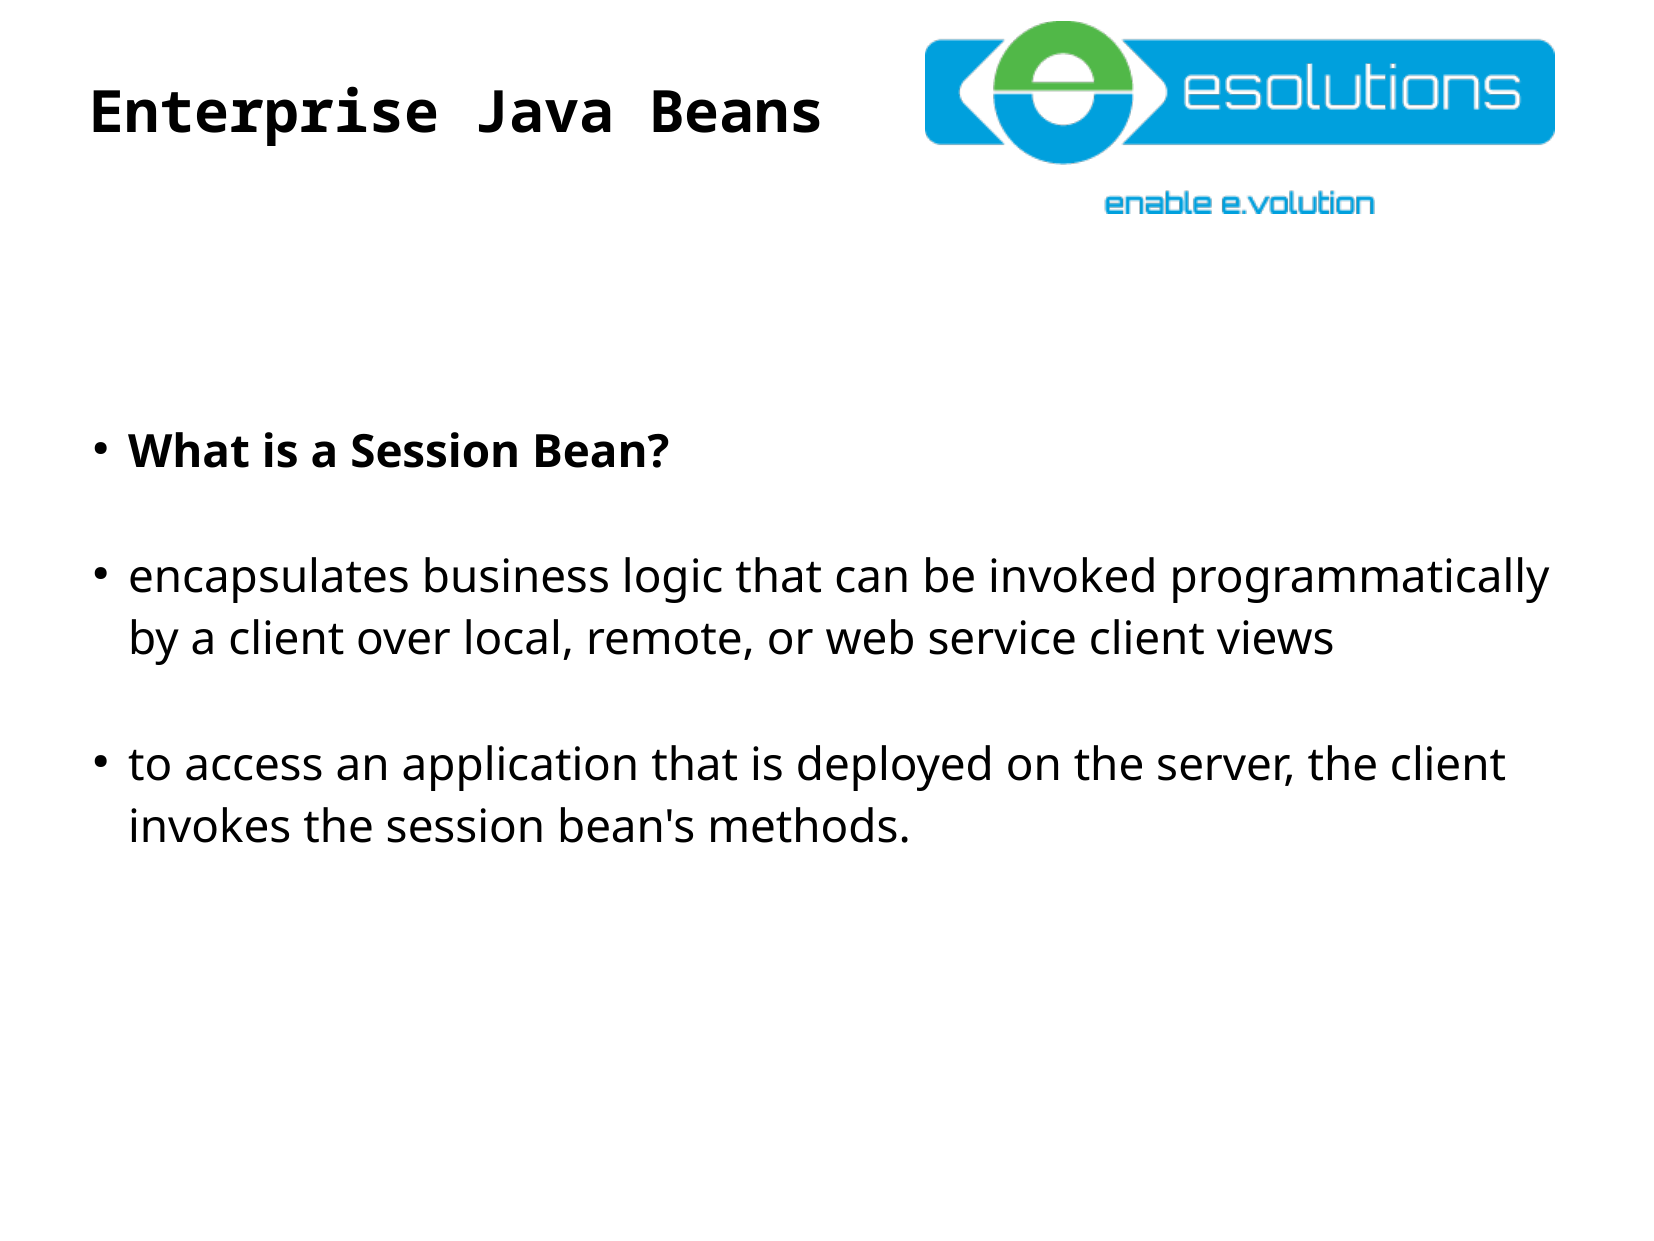

#
Enterprise Java Beans
What is a Session Bean?
encapsulates business logic that can be invoked programmatically by a client over local, remote, or web service client views
to access an application that is deployed on the server, the client invokes the session bean's methods.